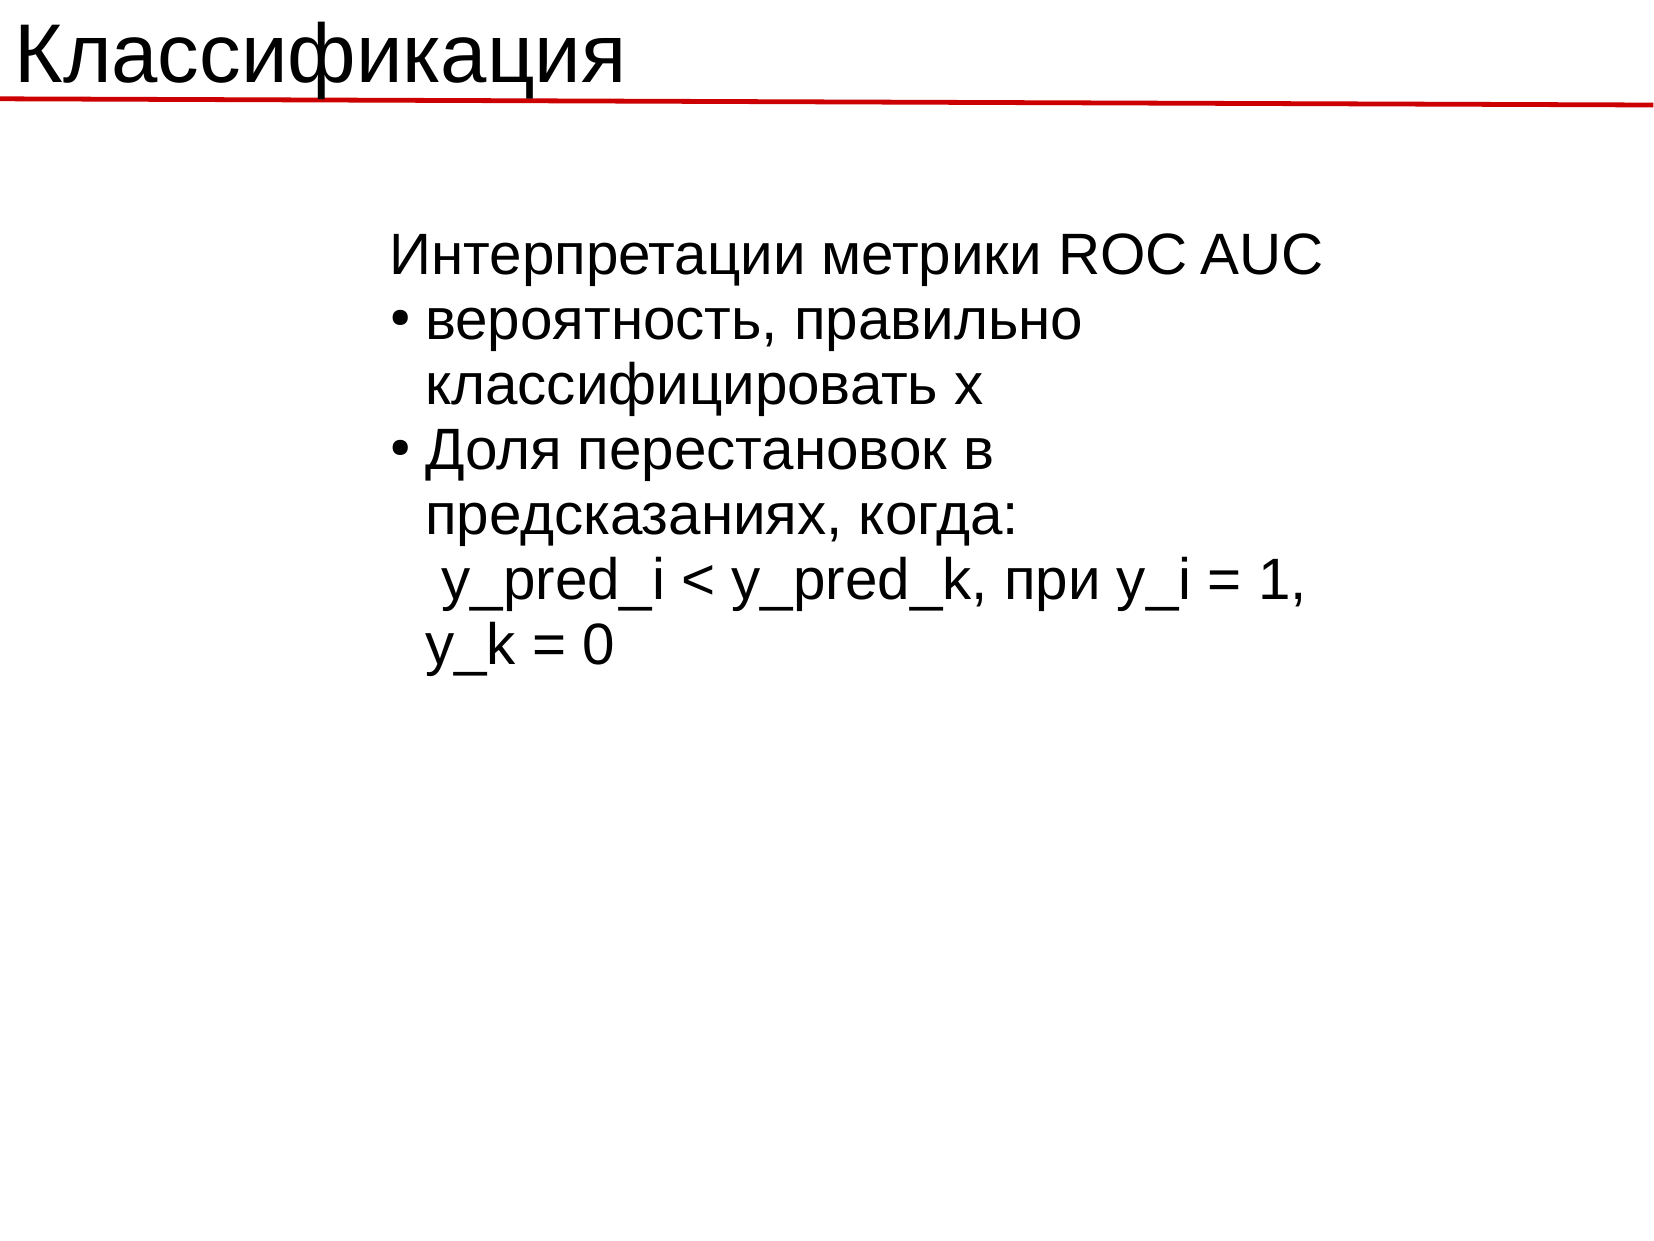

Классификация
Интерпретации метрики ROC AUC
вероятность, правильно классифицировать х
Доля перестановок в предсказаниях, когда:
 y_pred_i < y_pred_k, при y_i = 1, y_k = 0